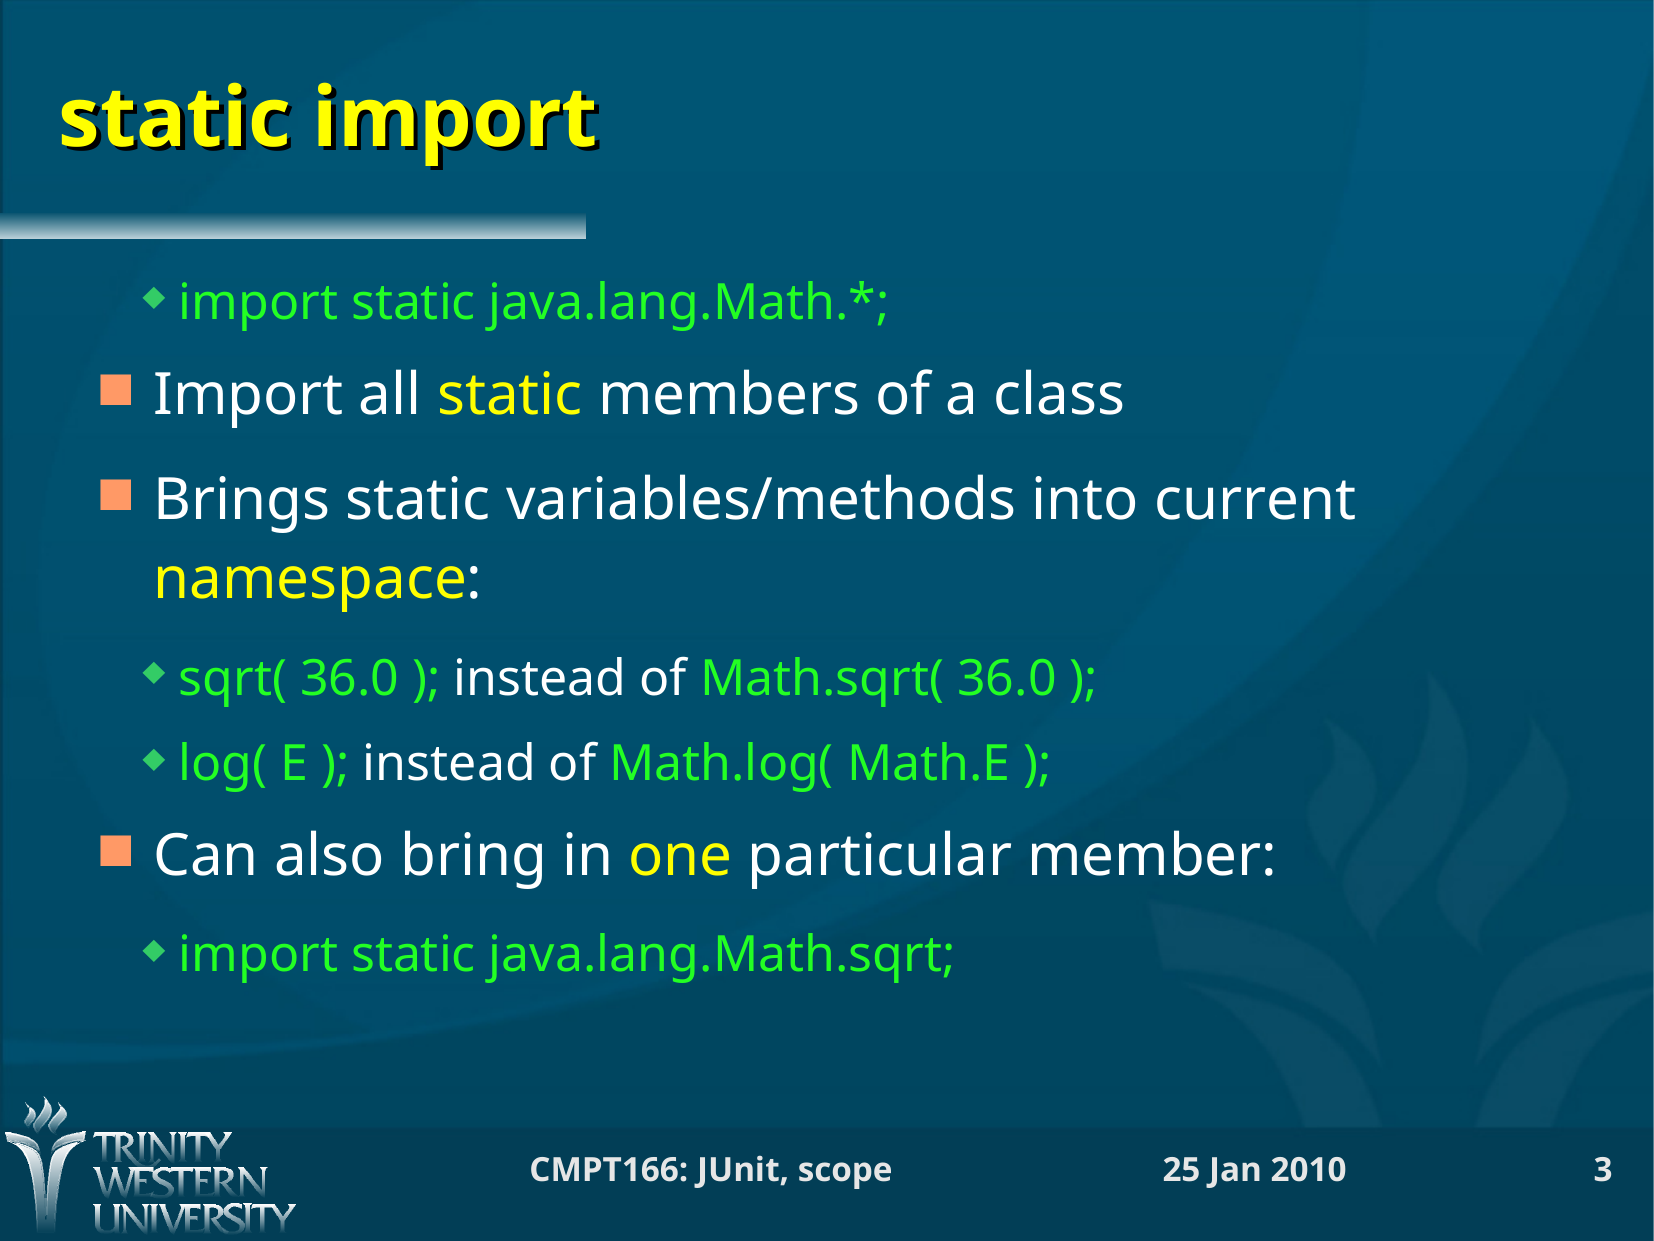

# static import
import static java.lang.Math.*;
Import all static members of a class
Brings static variables/methods into current namespace:
sqrt( 36.0 ); instead of Math.sqrt( 36.0 );
log( E ); instead of Math.log( Math.E );
Can also bring in one particular member:
import static java.lang.Math.sqrt;
CMPT166: JUnit, scope
25 Jan 2010
3